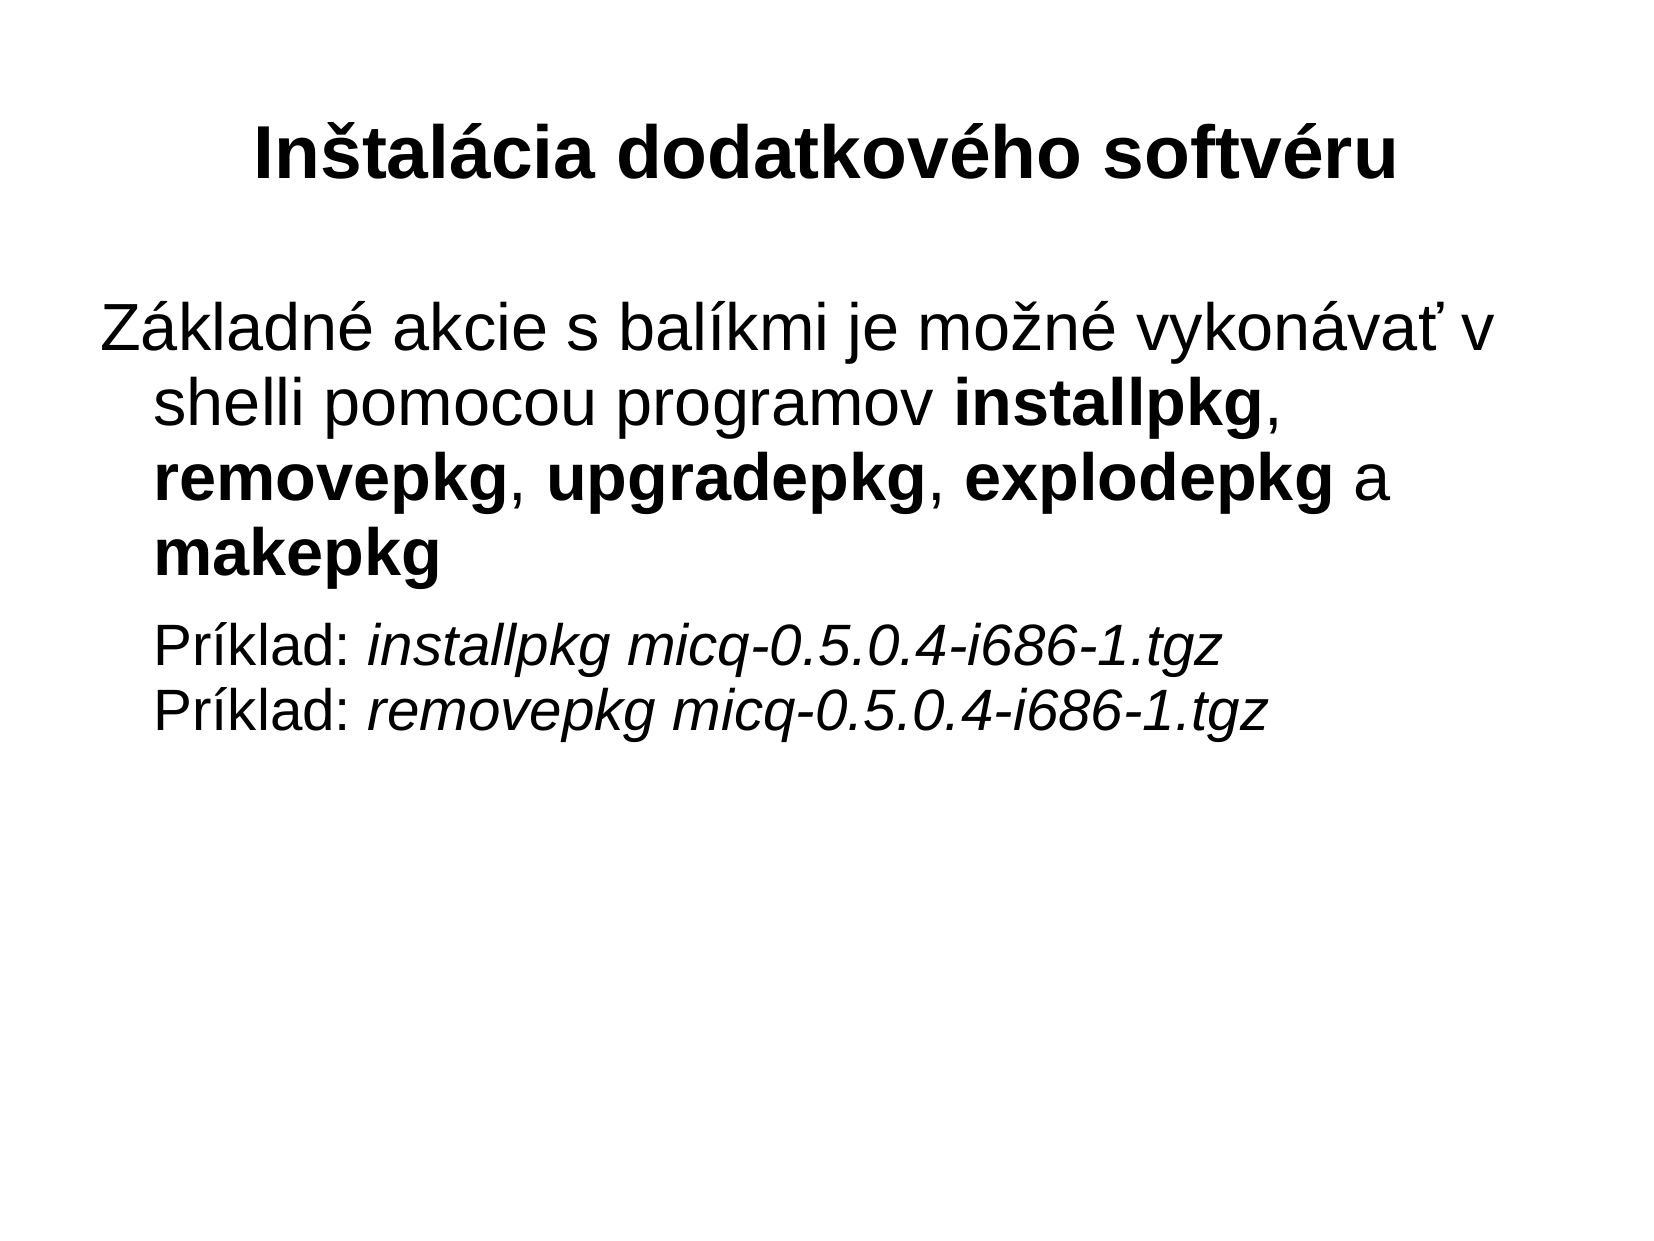

# Inštalácia dodatkového softvéru
Základné akcie s balíkmi je možné vykonávať v shelli pomocou programov installpkg, removepkg, upgradepkg, explodepkg a makepkg
Príklad: installpkg micq-0.5.0.4-i686-1.tgz
Príklad: removepkg micq-0.5.0.4-i686-1.tgz